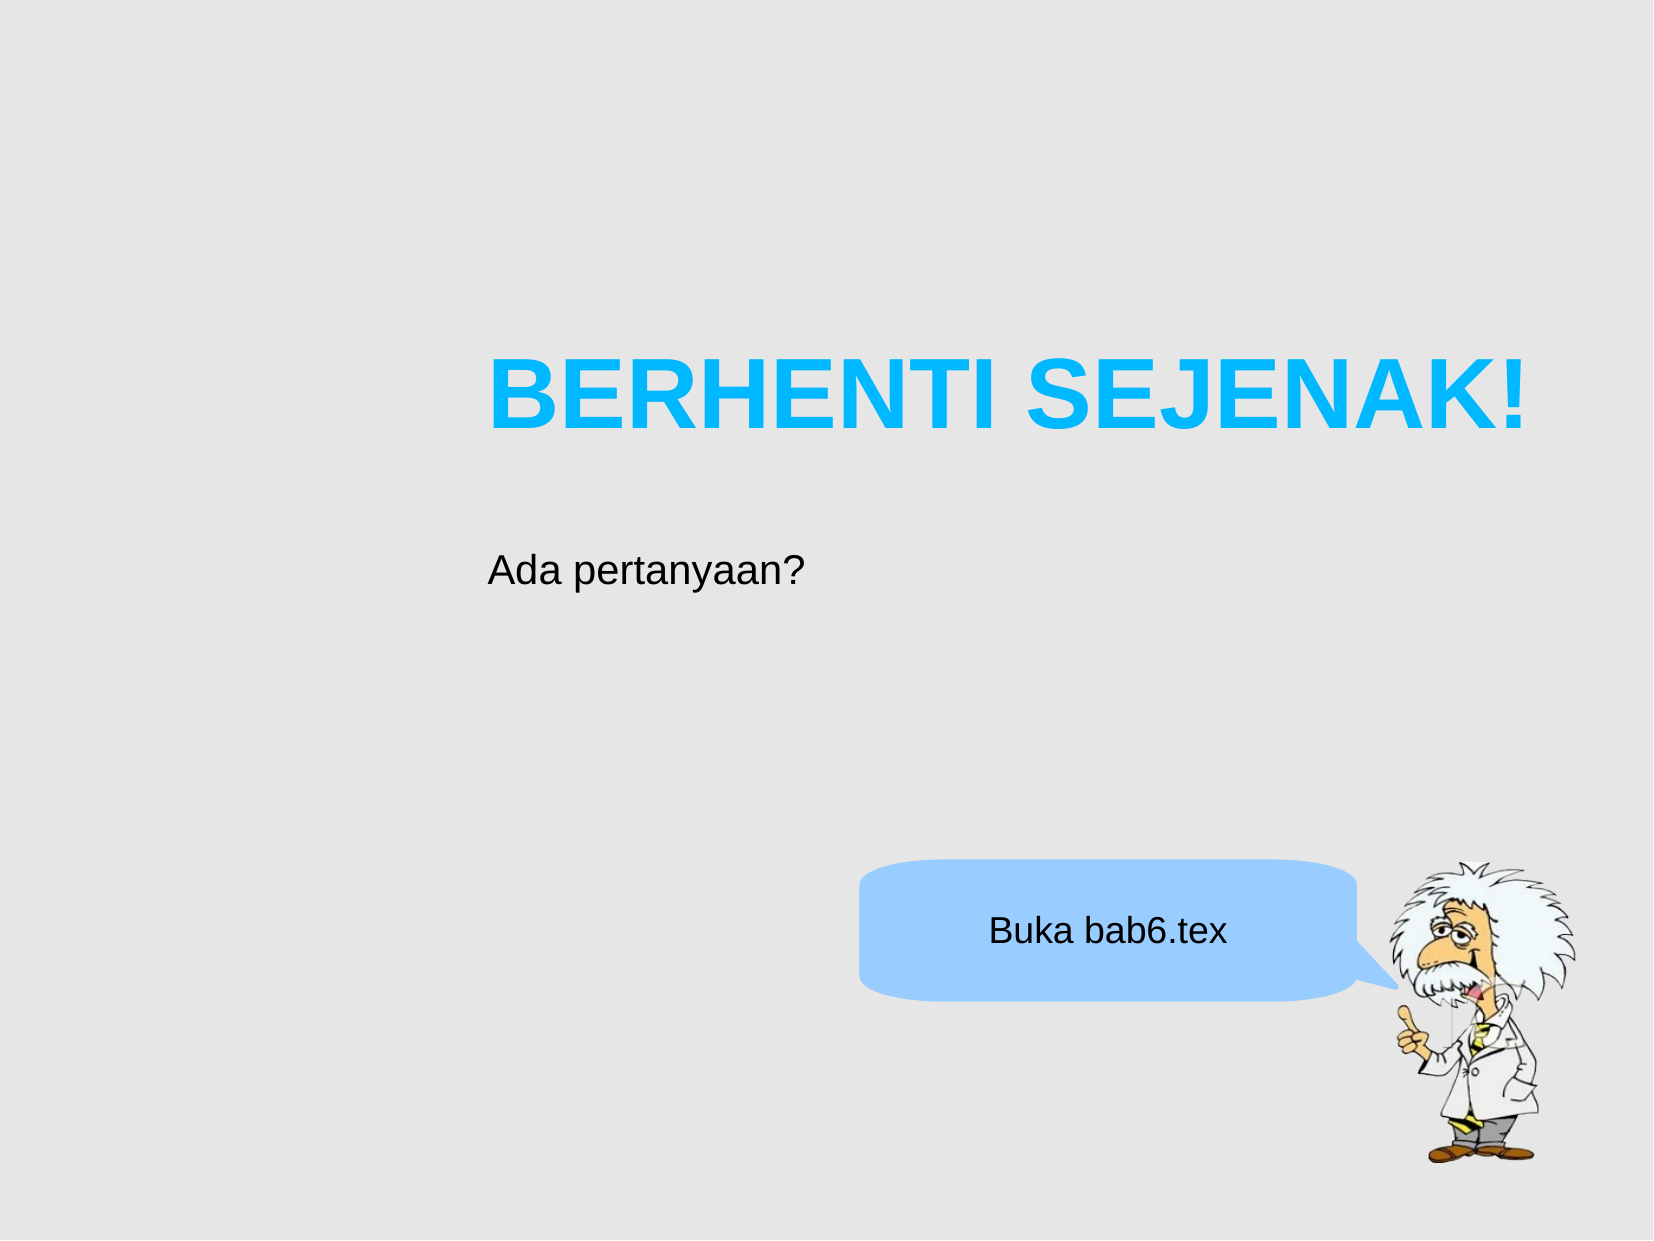

# BERHENTI SEJENAK!
Ada pertanyaan?
Buka bab6.tex